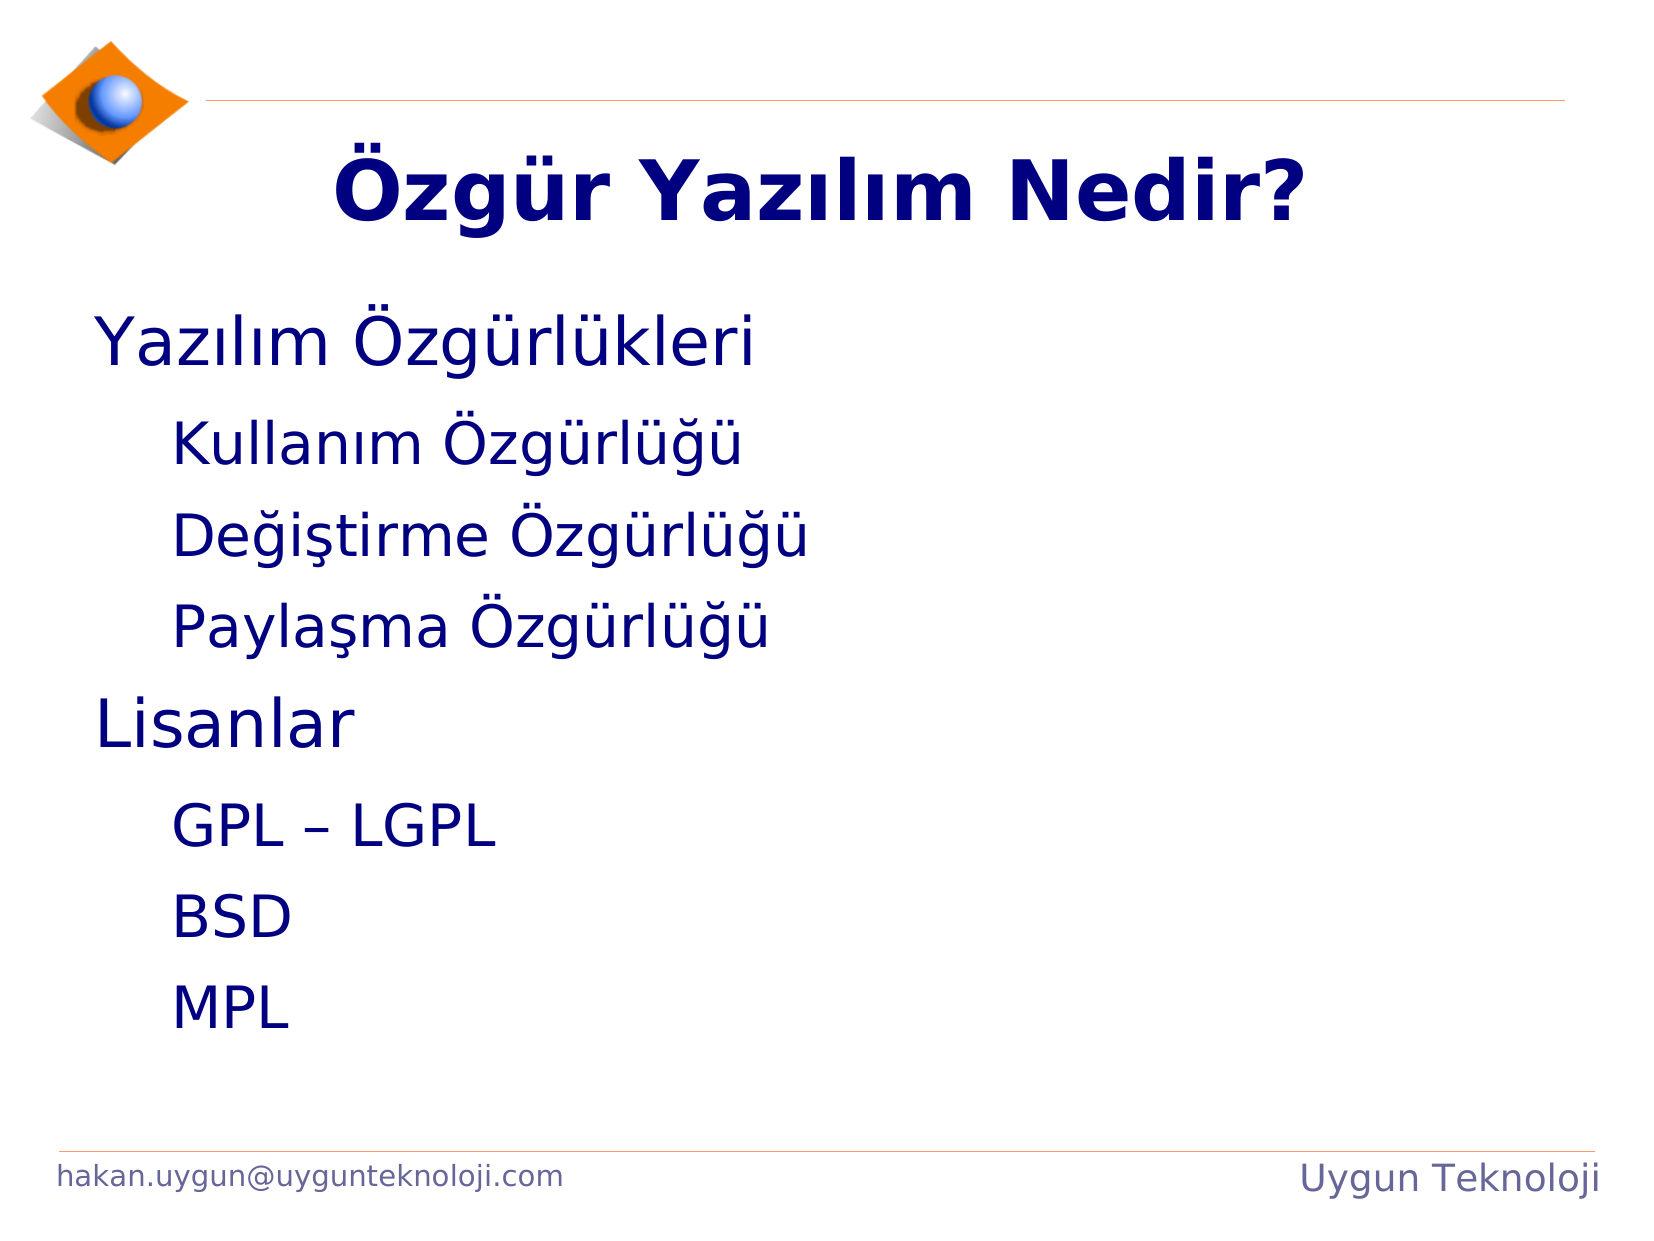

# Özgür Yazılım Nedir?
Yazılım Özgürlükleri
Kullanım Özgürlüğü
Değiştirme Özgürlüğü
Paylaşma Özgürlüğü
Lisanlar
GPL – LGPL
BSD
MPL